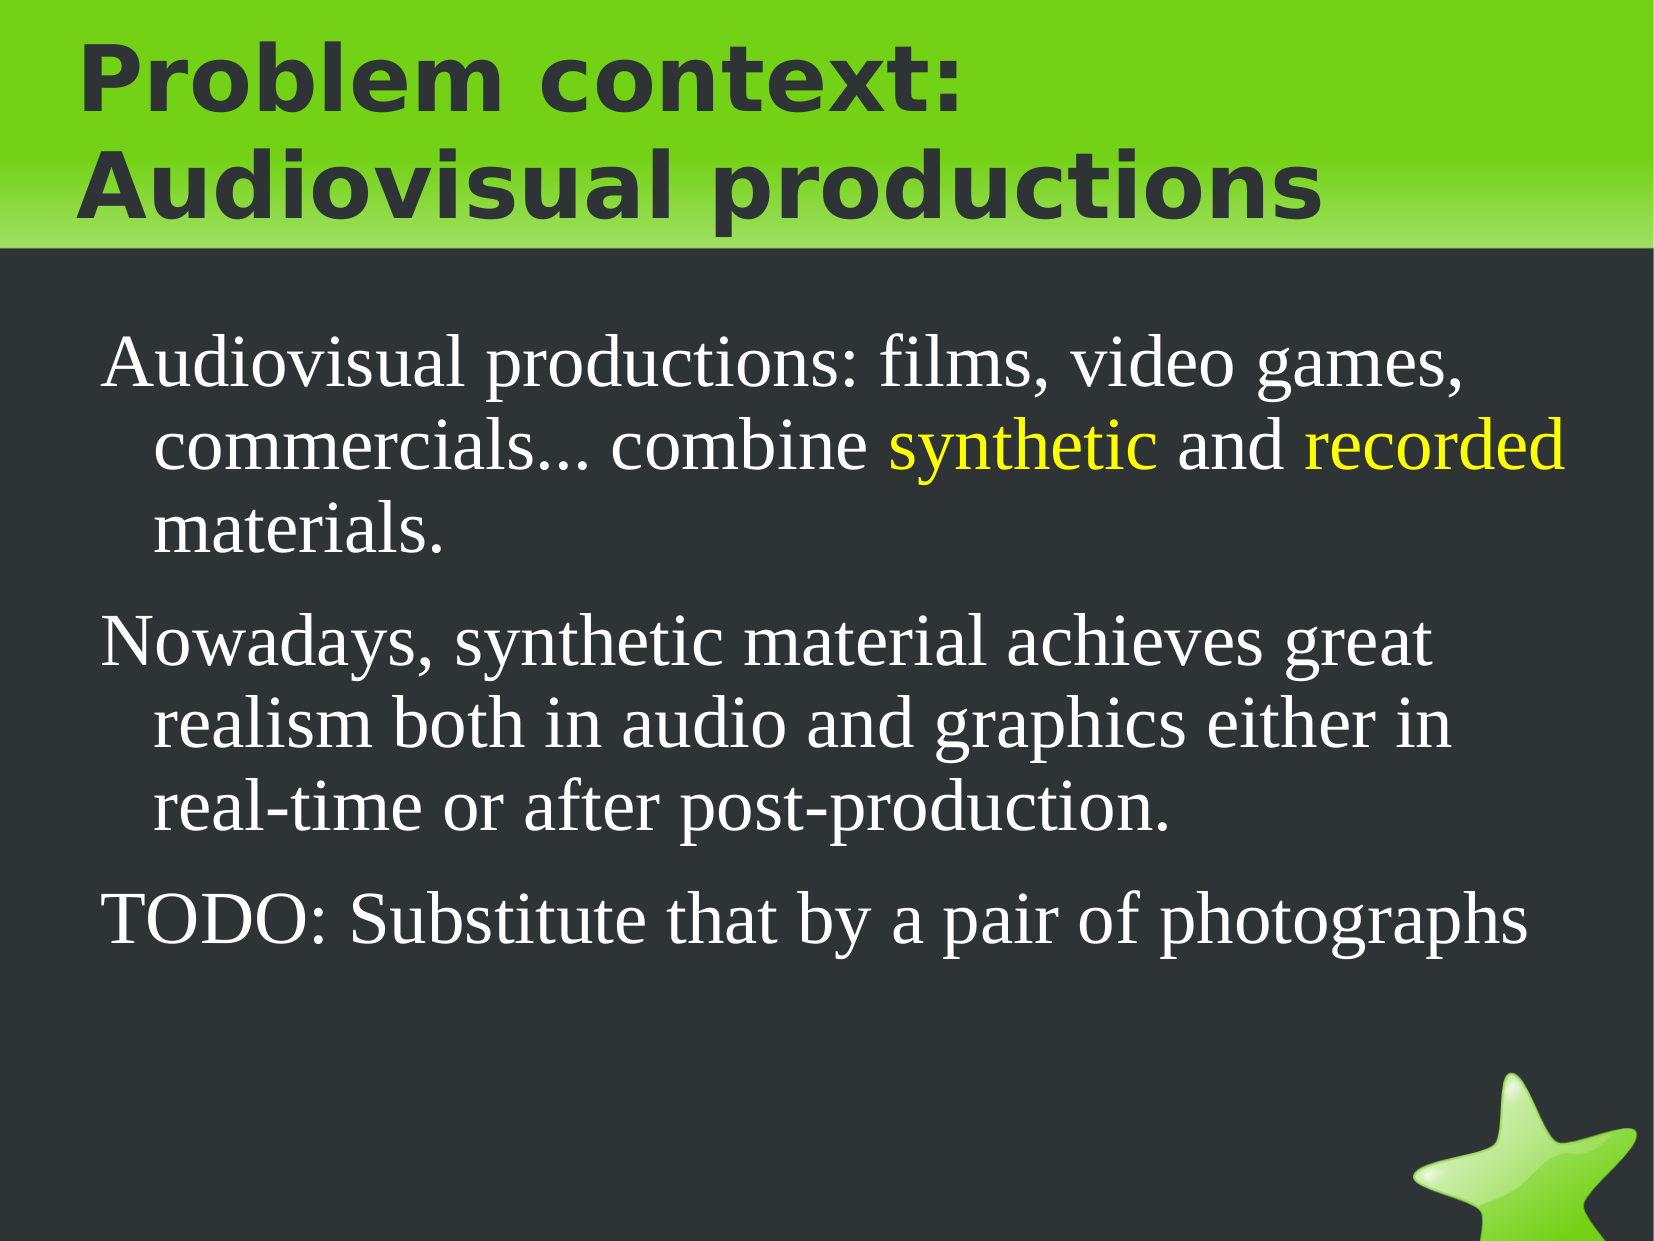

# Problem context: Audiovisual productions
Audiovisual productions: films, video games, commercials... combine synthetic and recorded materials.
Nowadays, synthetic material achieves great realism both in audio and graphics either in real-time or after post-production.
TODO: Substitute that by a pair of photographs